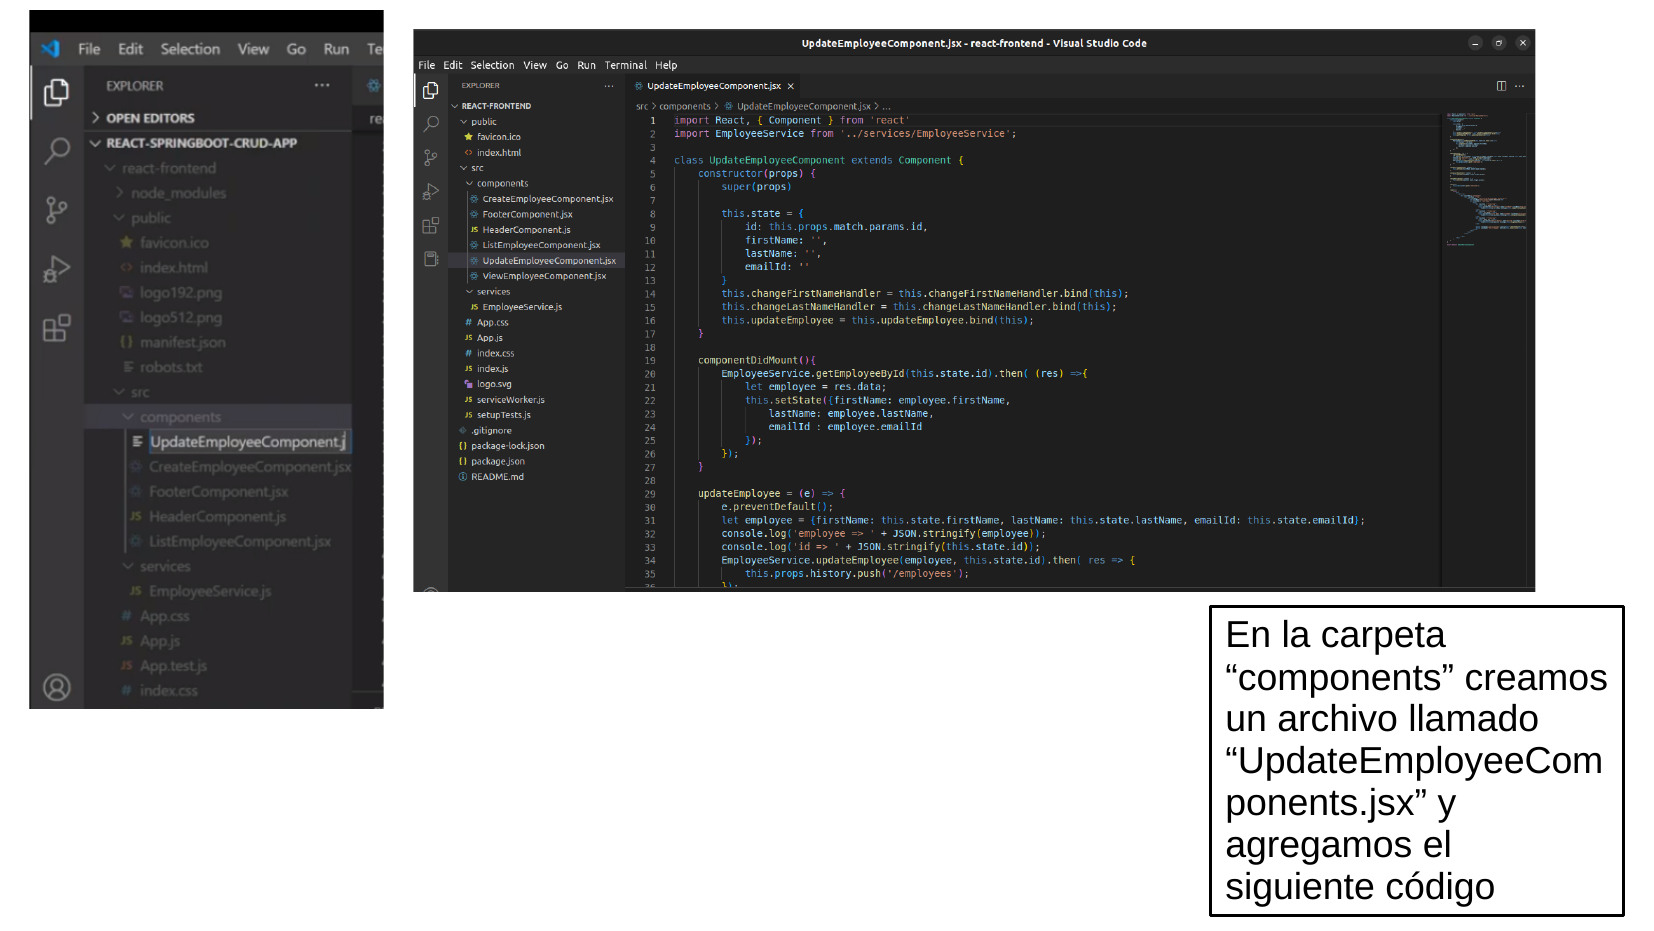

#
En la carpeta “components” creamos un archivo llamado “UpdateEmployeeComponents.jsx” y agregamos el siguiente código